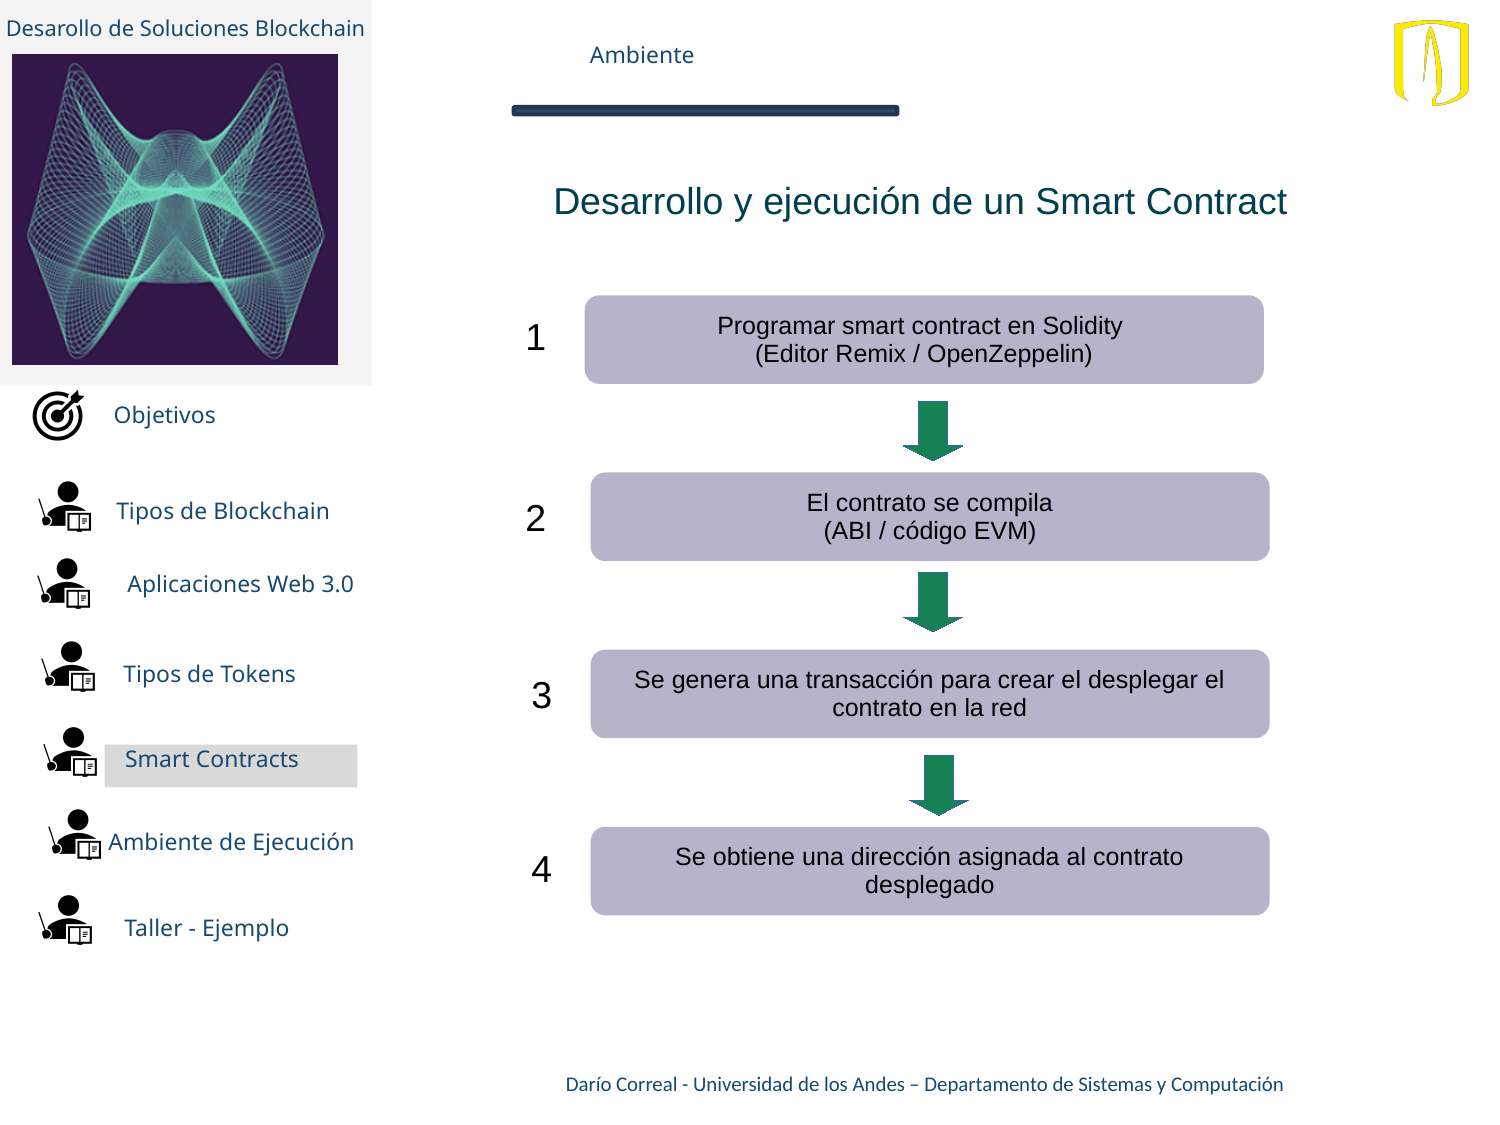

Ambiente
# Desarrollo y ejecución de un Smart Contract
Programar smart contract en Solidity
(Editor Remix / OpenZeppelin)
1
Objetivos
El contrato se compila
(ABI / código EVM)
Tipos de Blockchain
2
Aplicaciones Web 3.0
Se genera una transacción para crear el desplegar el contrato en la red
Tipos de Tokens
3
Smart Contracts
 Ambiente de Ejecución
Se obtiene una dirección asignada al contrato desplegado
4
Taller - Ejemplo
Darío Correal - Universidad de los Andes – Departamento de Sistemas y Computación